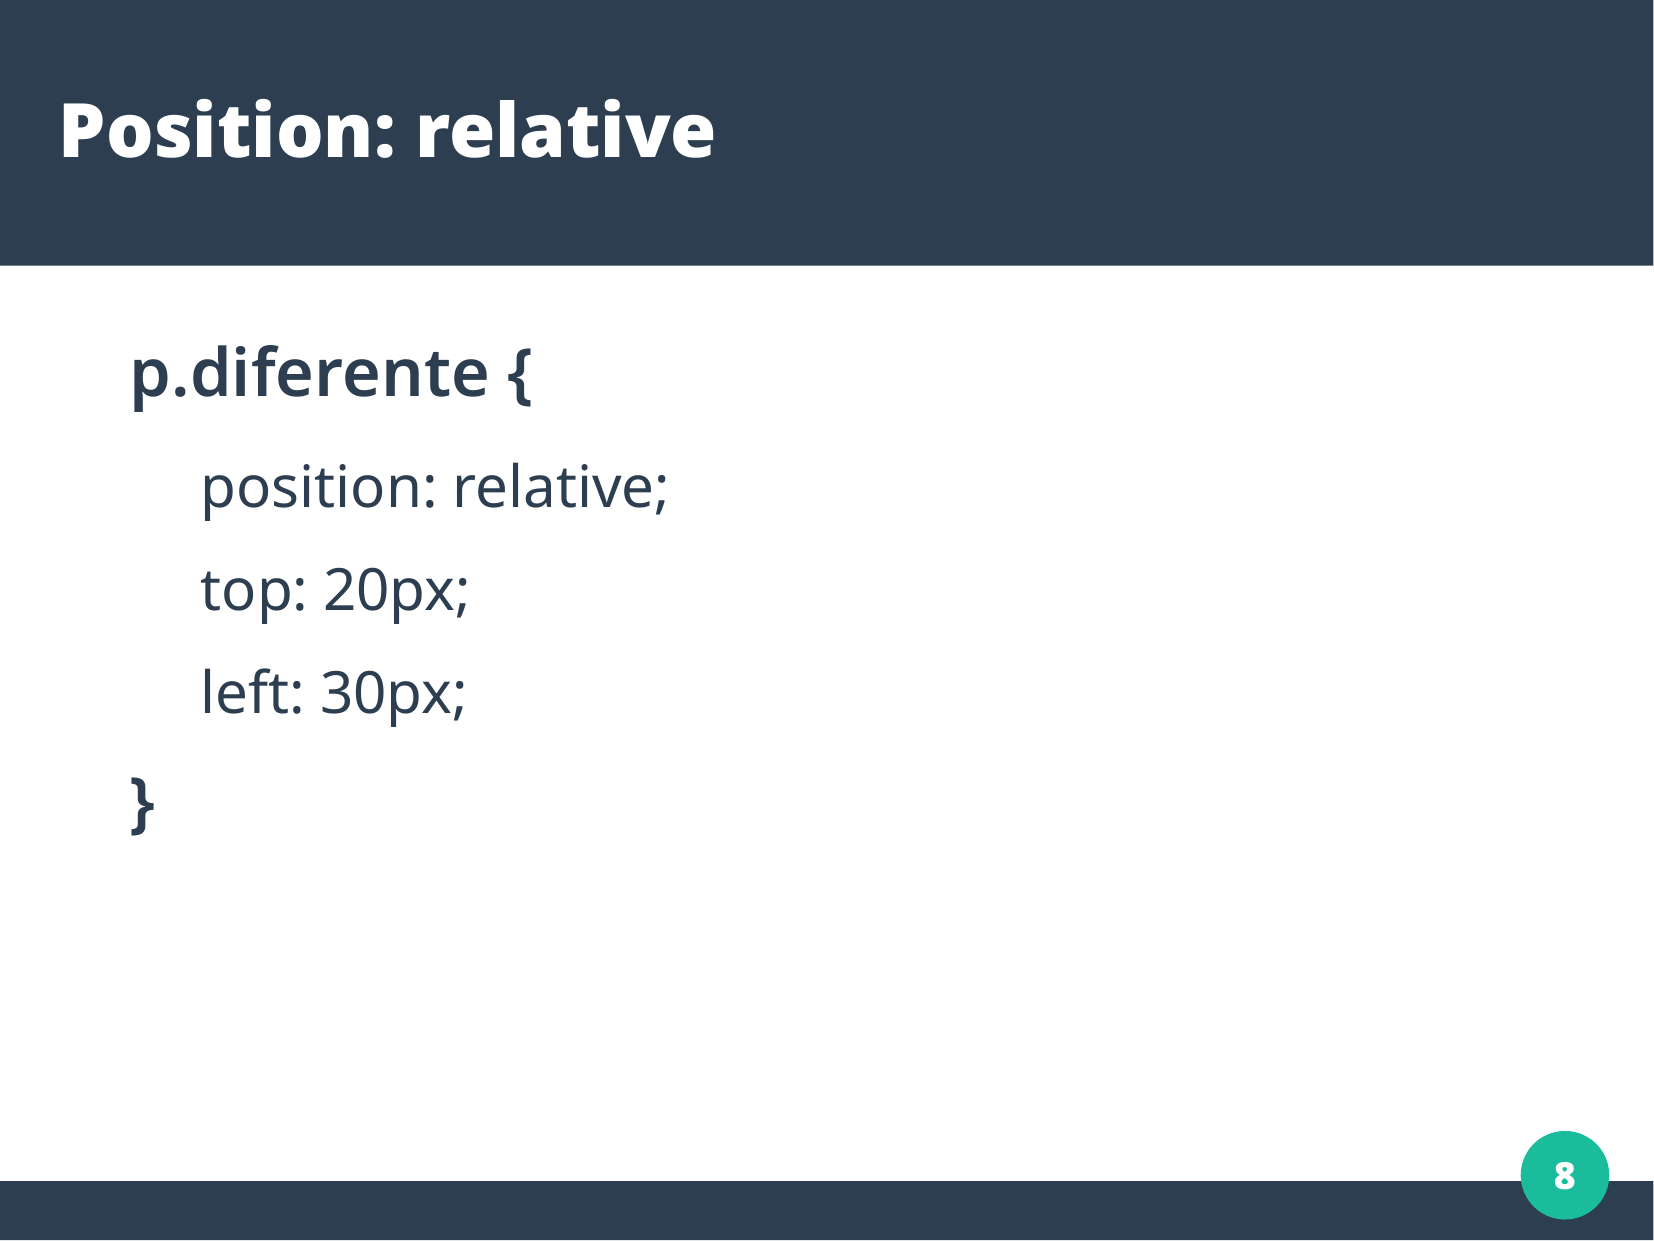

# Position: relative
p.diferente {
position: relative;
top: 20px;
left: 30px;
}
8